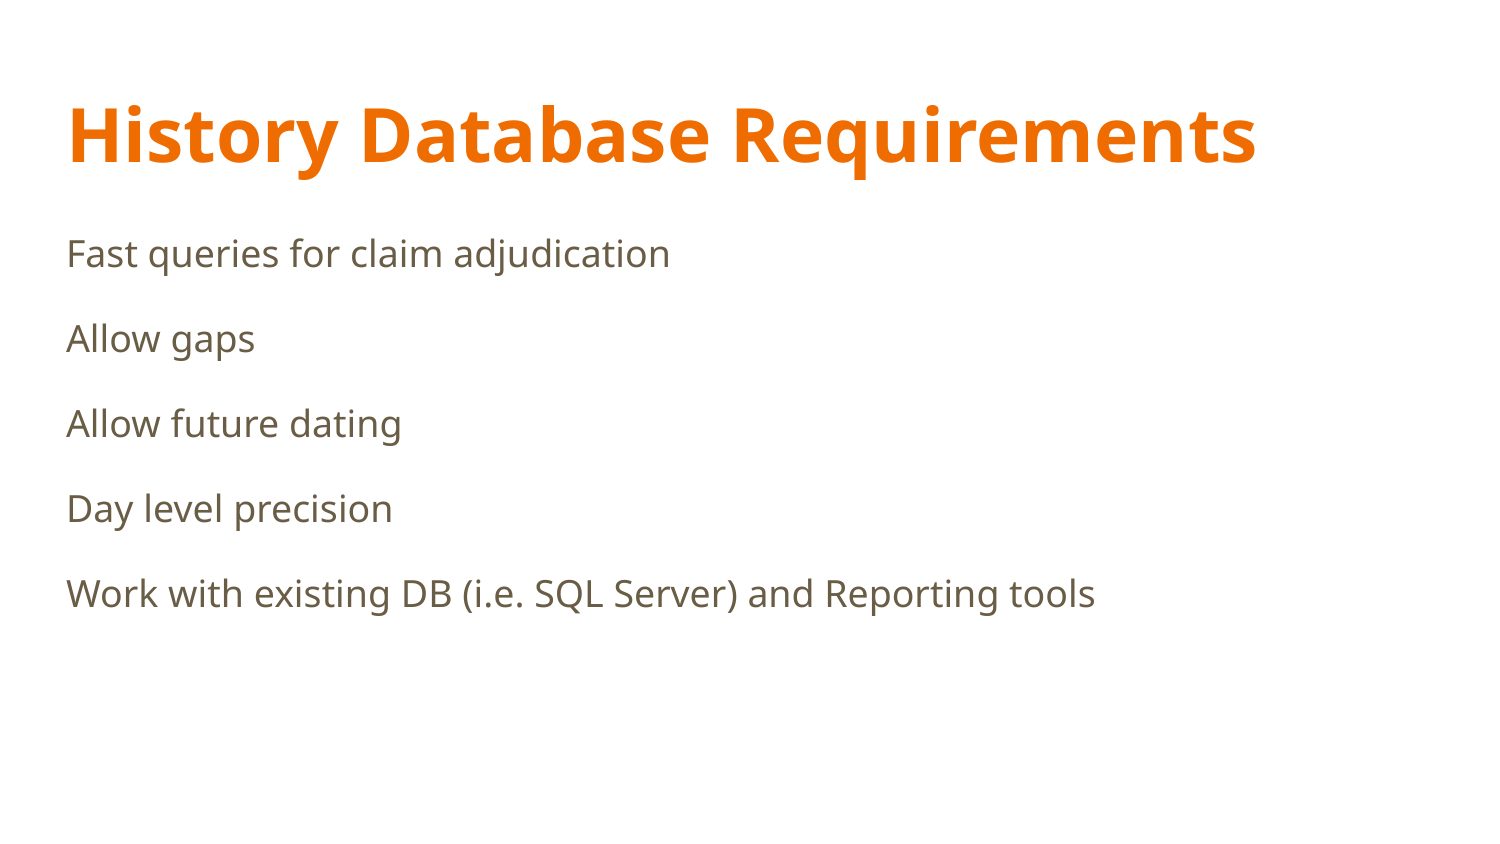

# History Database Requirements
Fast queries for claim adjudication
Allow gaps
Allow future dating
Day level precision
Work with existing DB (i.e. SQL Server) and Reporting tools